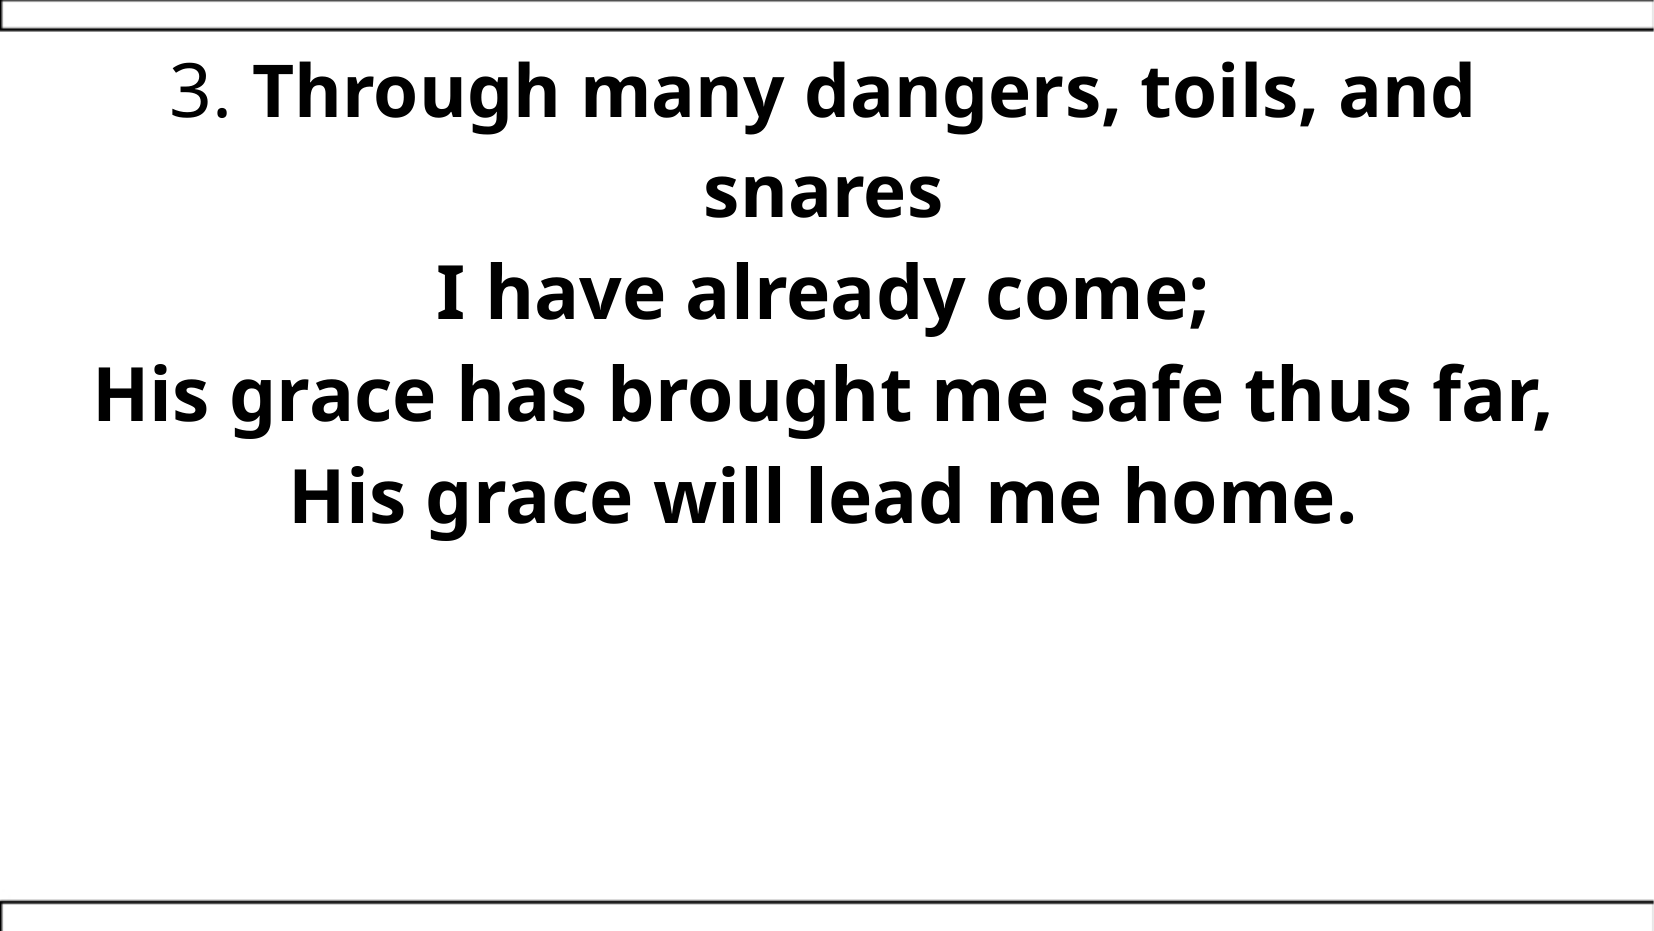

3. Through many dangers, toils, and snares
I have already come;
His grace has brought me safe thus far,
His grace will lead me home.